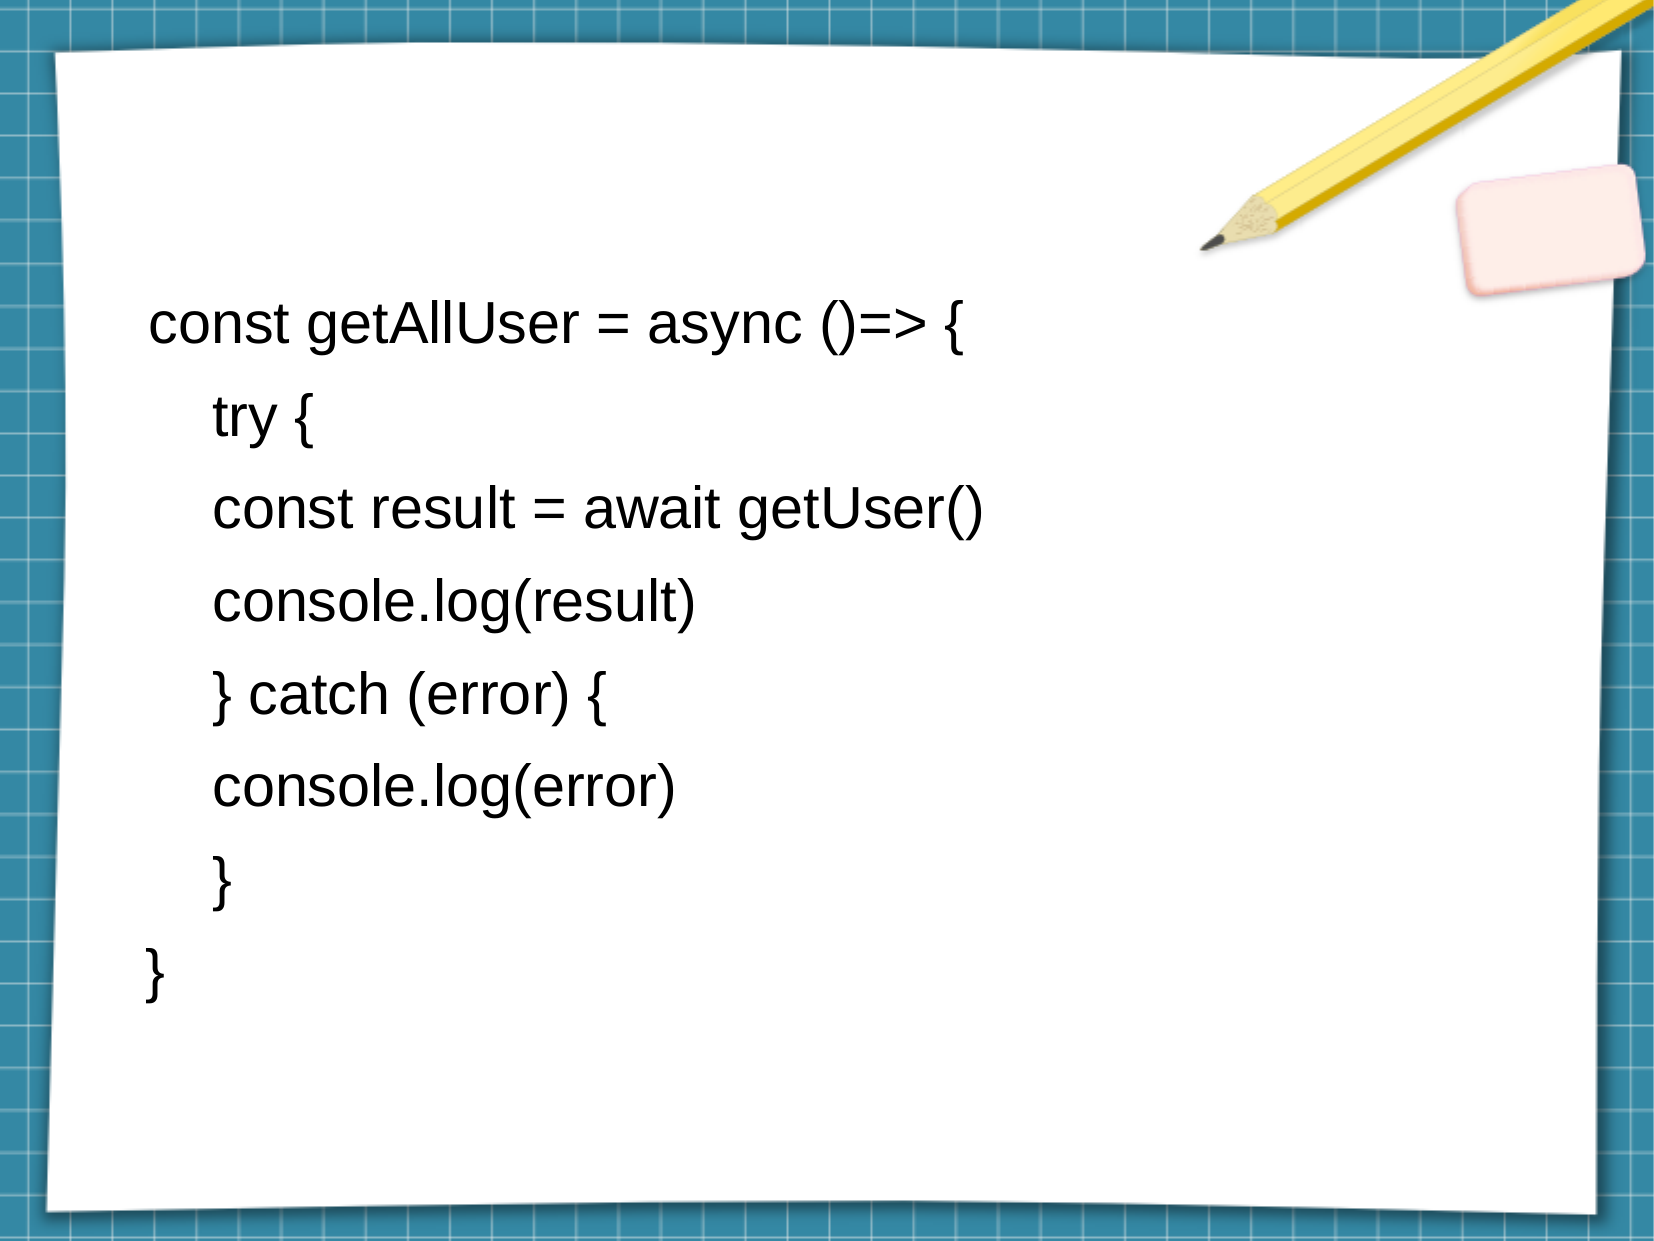

# const getAllUser = async ()=> {
 	try {
 		const result = await getUser()
 		console.log(result)
 	} catch (error) {
 		console.log(error)
 	}
}